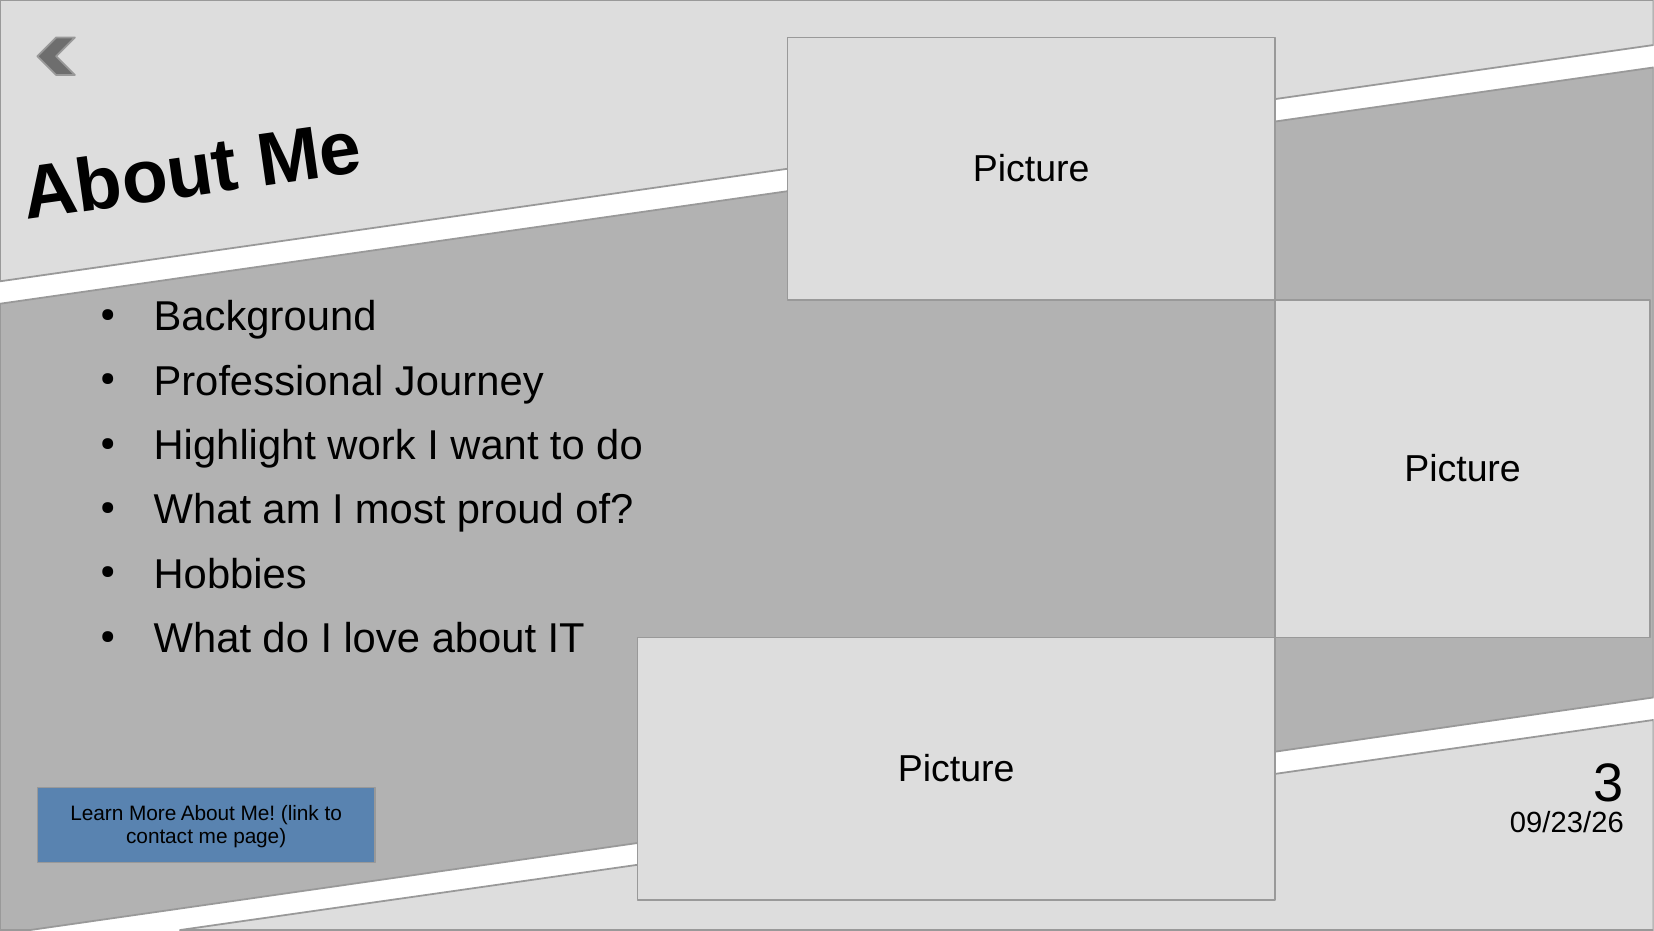

# About Me
Picture
Background
Professional Journey
Highlight work I want to do
What am I most proud of?
Hobbies
What do I love about IT
Picture
Picture
3
Learn More About Me! (link to contact me page)